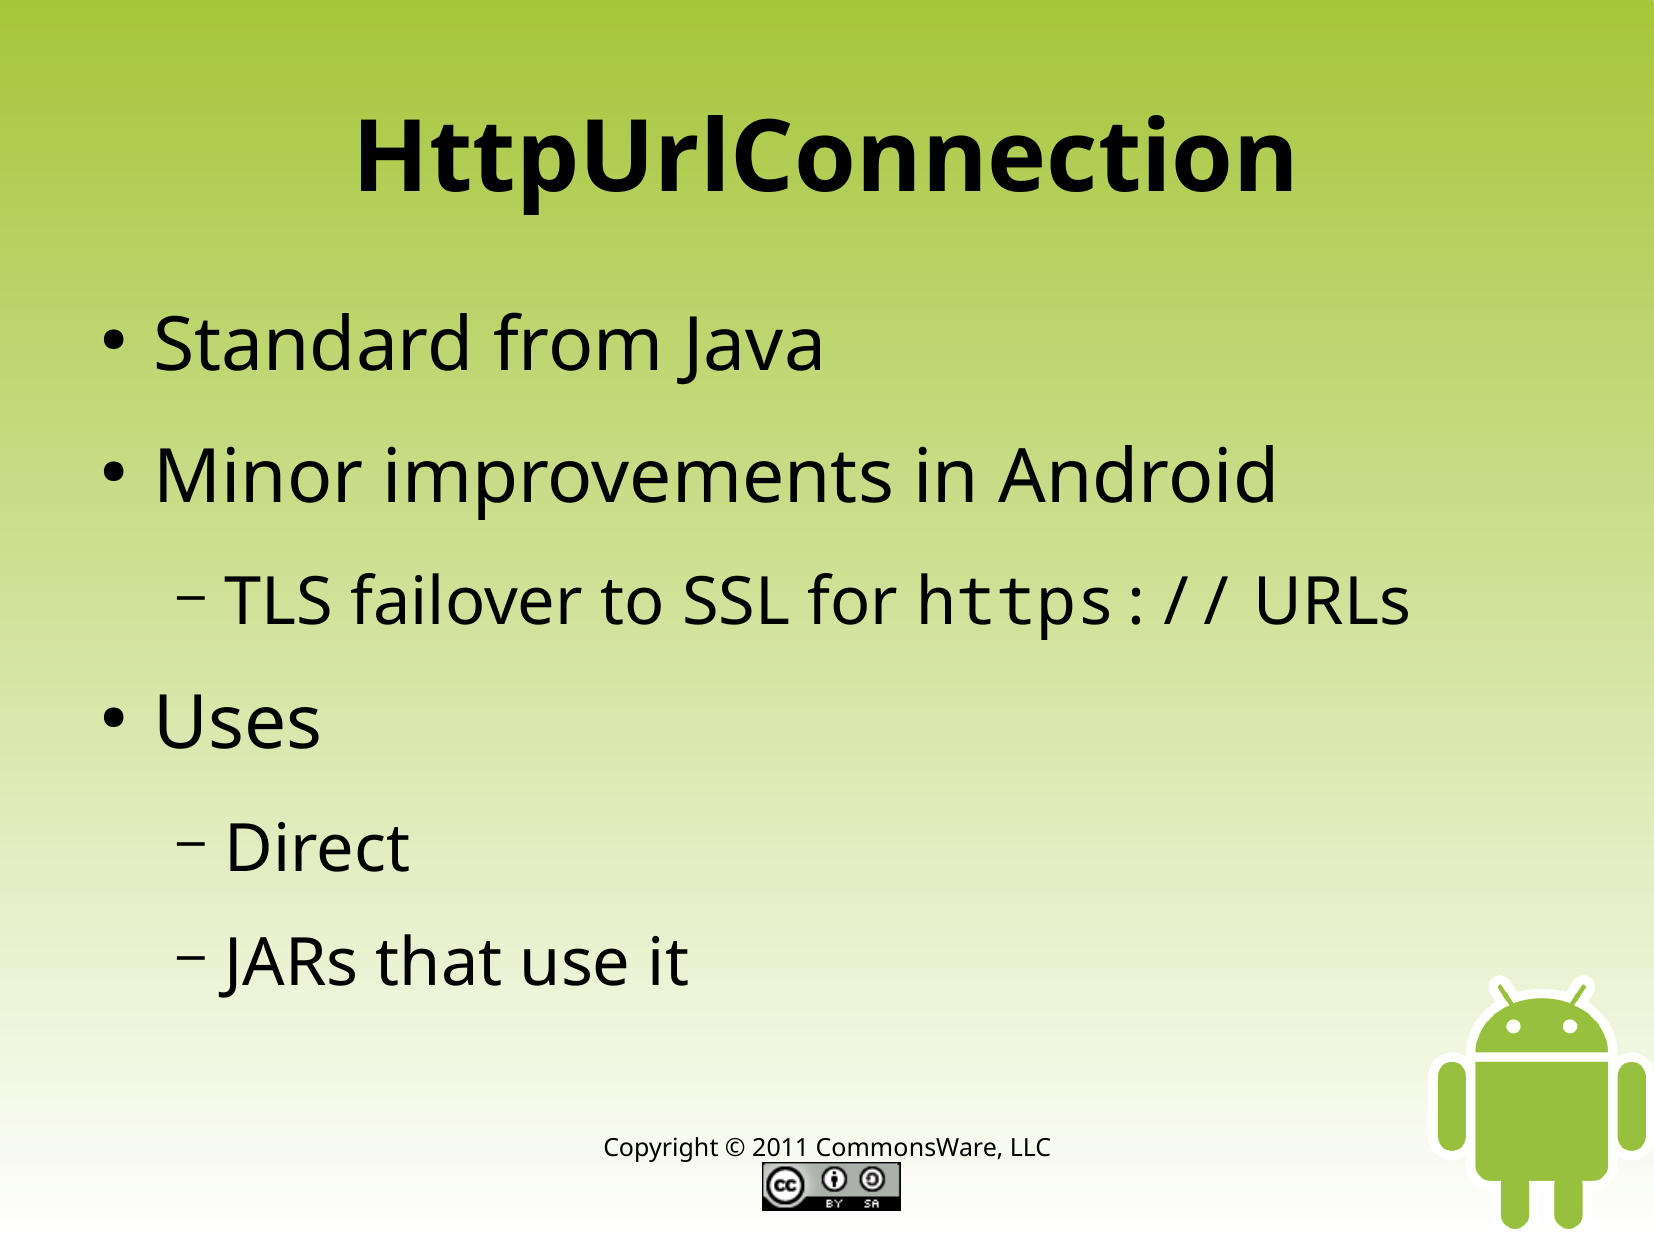

# HttpUrlConnection
Standard from Java
Minor improvements in Android
TLS failover to SSL for https:// URLs
Uses
Direct
JARs that use it